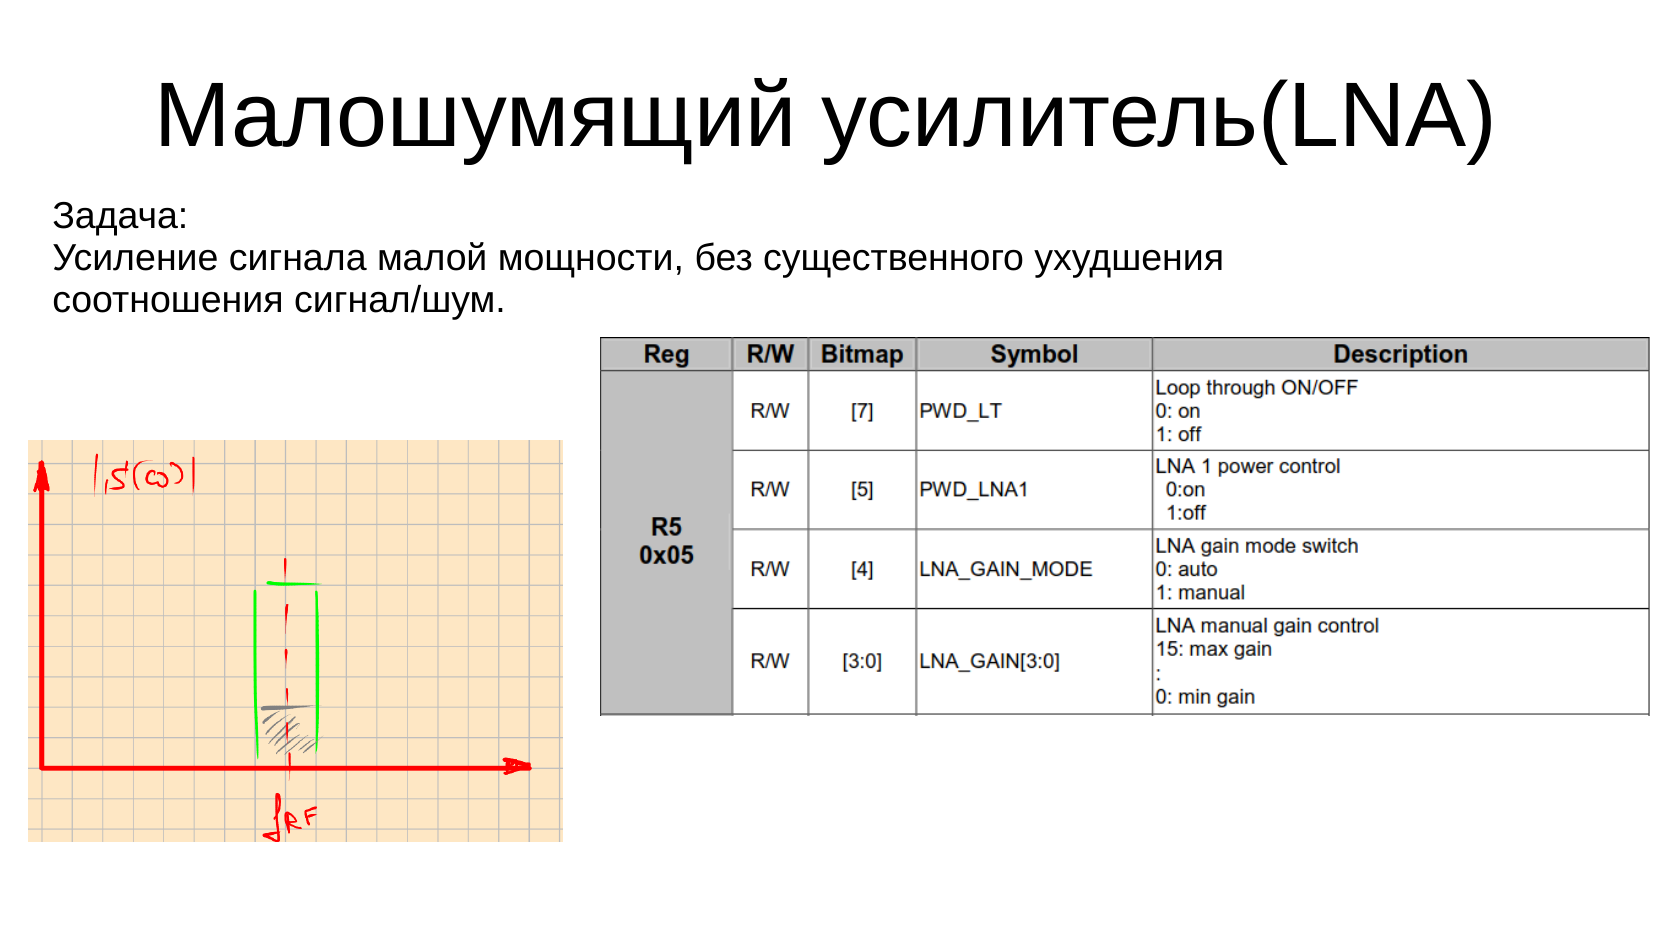

# Малошумящий усилитель(LNA)
Задача:
Усиление сигнала малой мощности, без существенного ухудшения соотношения сигнал/шум.